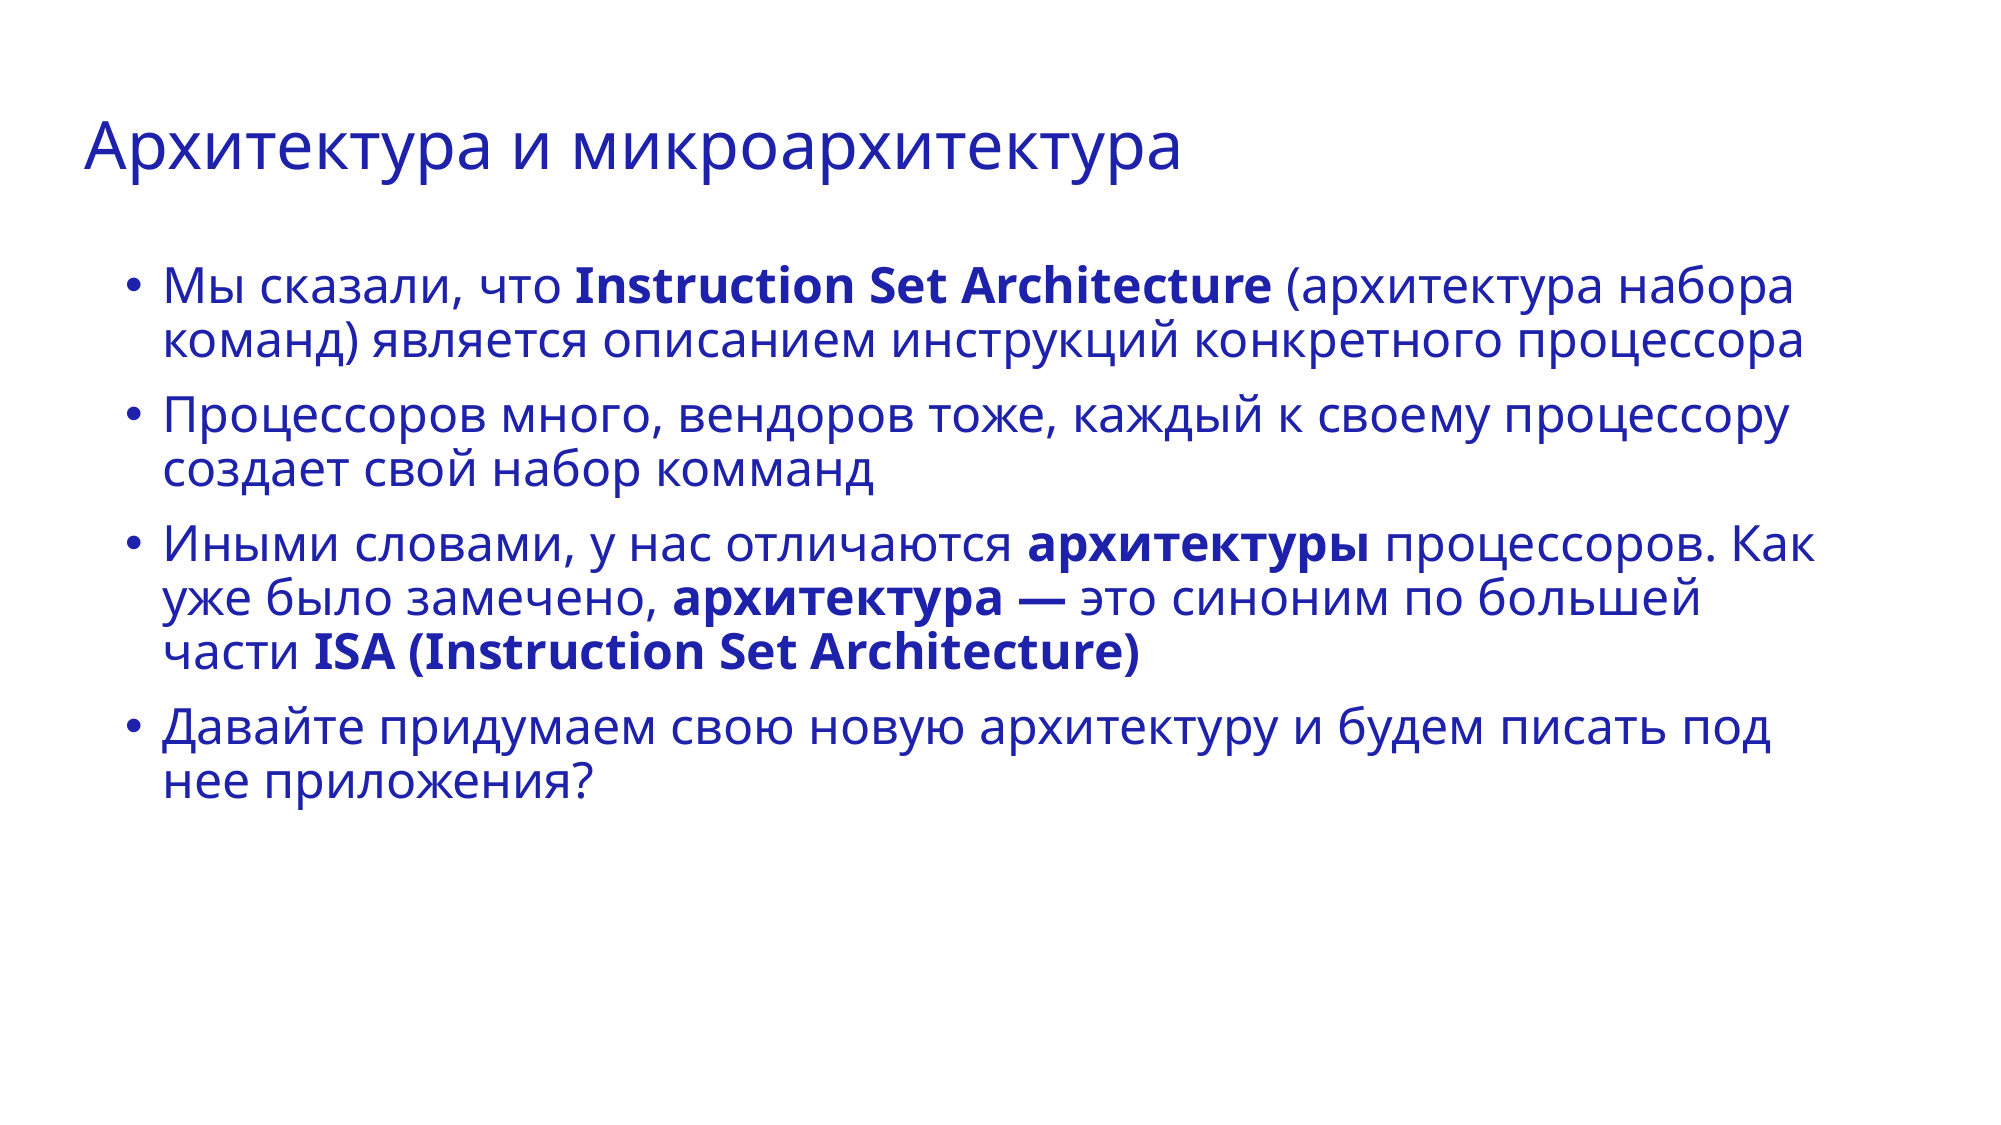

# Архитектура и микроархитектура
Мы сказали, что Instruction Set Architecture (архитектура набора команд) является описанием инструкций конкретного процессора
Процессоров много, вендоров тоже, каждый к своему процессору создает свой набор комманд
Иными словами, у нас отличаются архитектуры процессоров. Как уже было замечено, архитектура — это синоним по большей части ISA (Instruction Set Architecture)
Давайте придумаем свою новую архитектуру и будем писать под нее приложения?